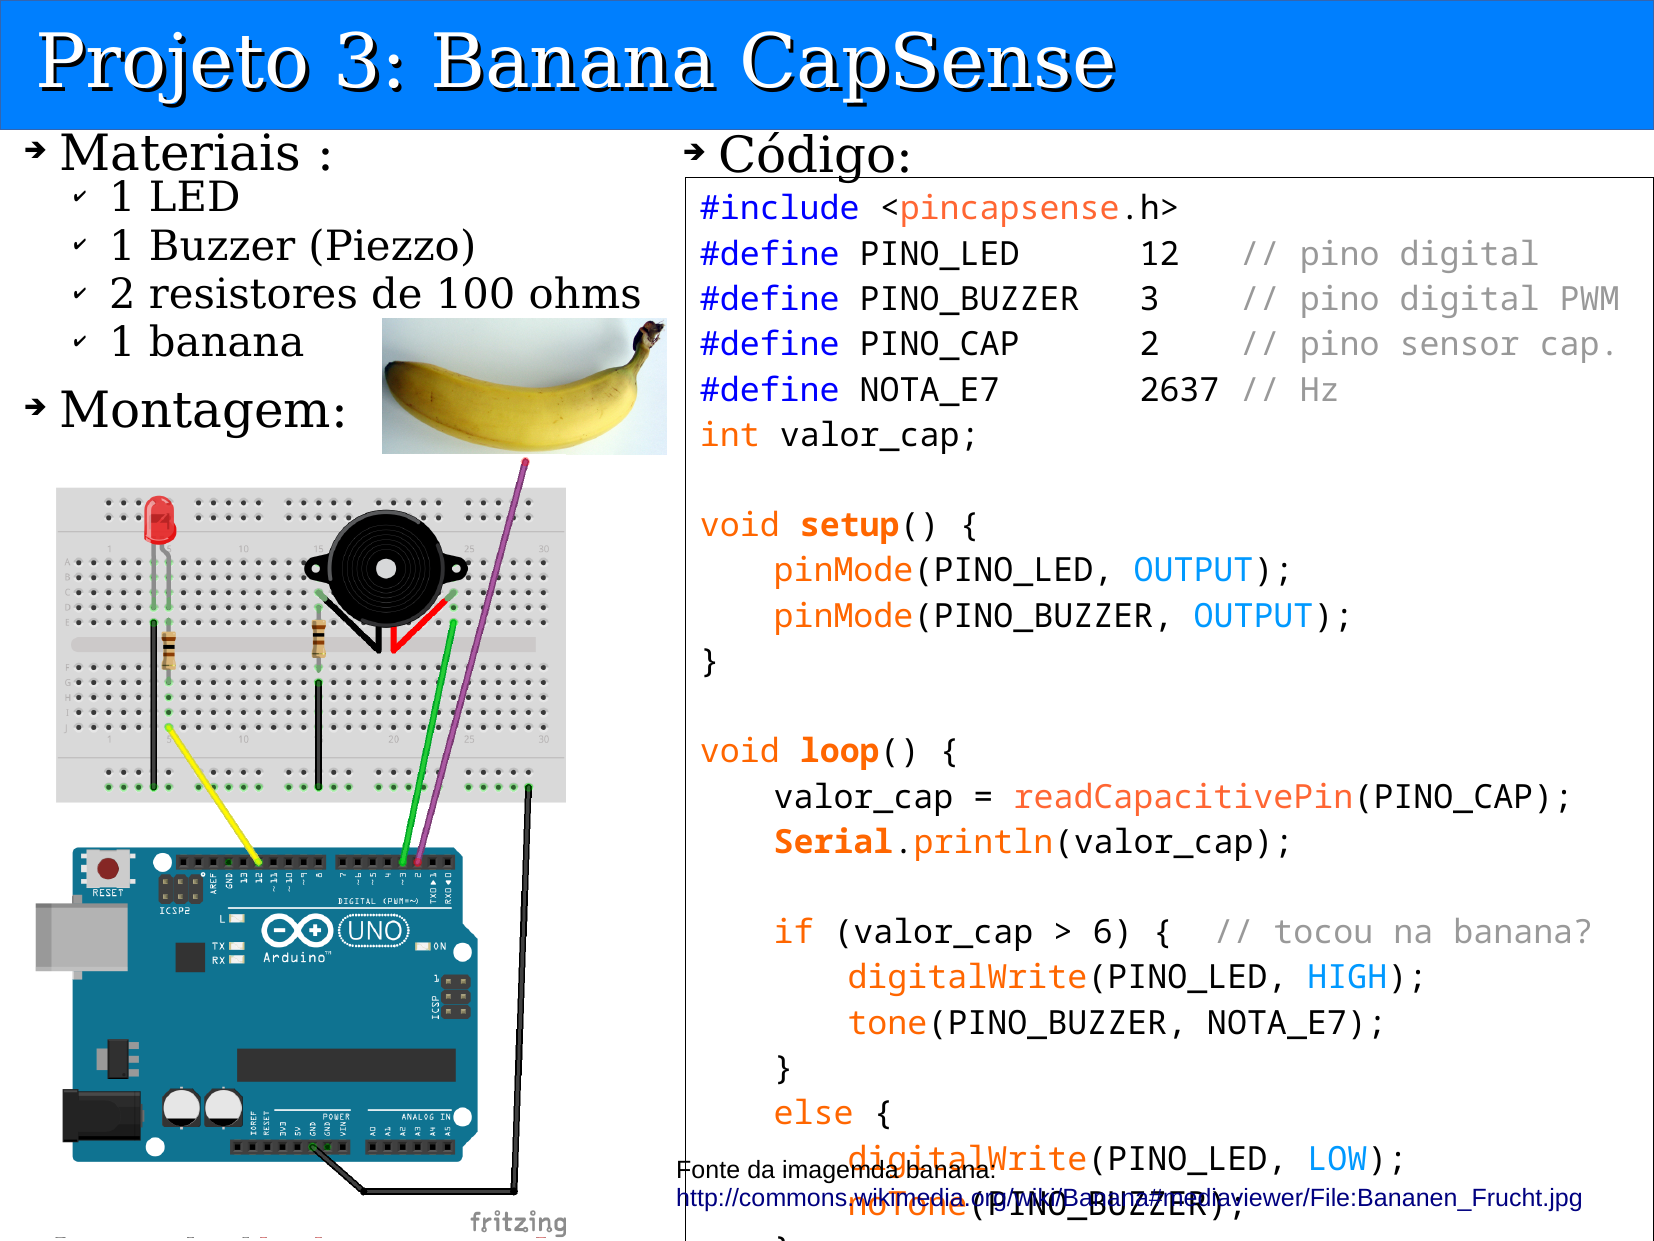

# Projeto 3: Banana CapSense
Materiais :
Código:
1 LED
1 Buzzer (Piezzo)
2 resistores de 100 ohms
1 banana
#include <pincapsense.h>
#define PINO_LED 12 // pino digital
#define PINO_BUZZER 3 // pino digital PWM
#define PINO_CAP 2 // pino sensor cap.
#define NOTA_E7 2637 // Hz
int valor_cap;
void setup() {
	pinMode(PINO_LED, OUTPUT);
	pinMode(PINO_BUZZER, OUTPUT);
}
void loop() {
	valor_cap = readCapacitivePin(PINO_CAP);
	Serial.println(valor_cap);
	if (valor_cap > 6) { // tocou na banana?
		digitalWrite(PINO_LED, HIGH);
		tone(PINO_BUZZER, NOTA_E7);
	}
	else {
		digitalWrite(PINO_LED, LOW);
		noTone(PINO_BUZZER);
	}
	delay(200);}
Montagem:
Fonte da imagemda banana:
http://commons.wikimedia.org/wiki/Banana#mediaviewer/File:Bananen_Frucht.jpg